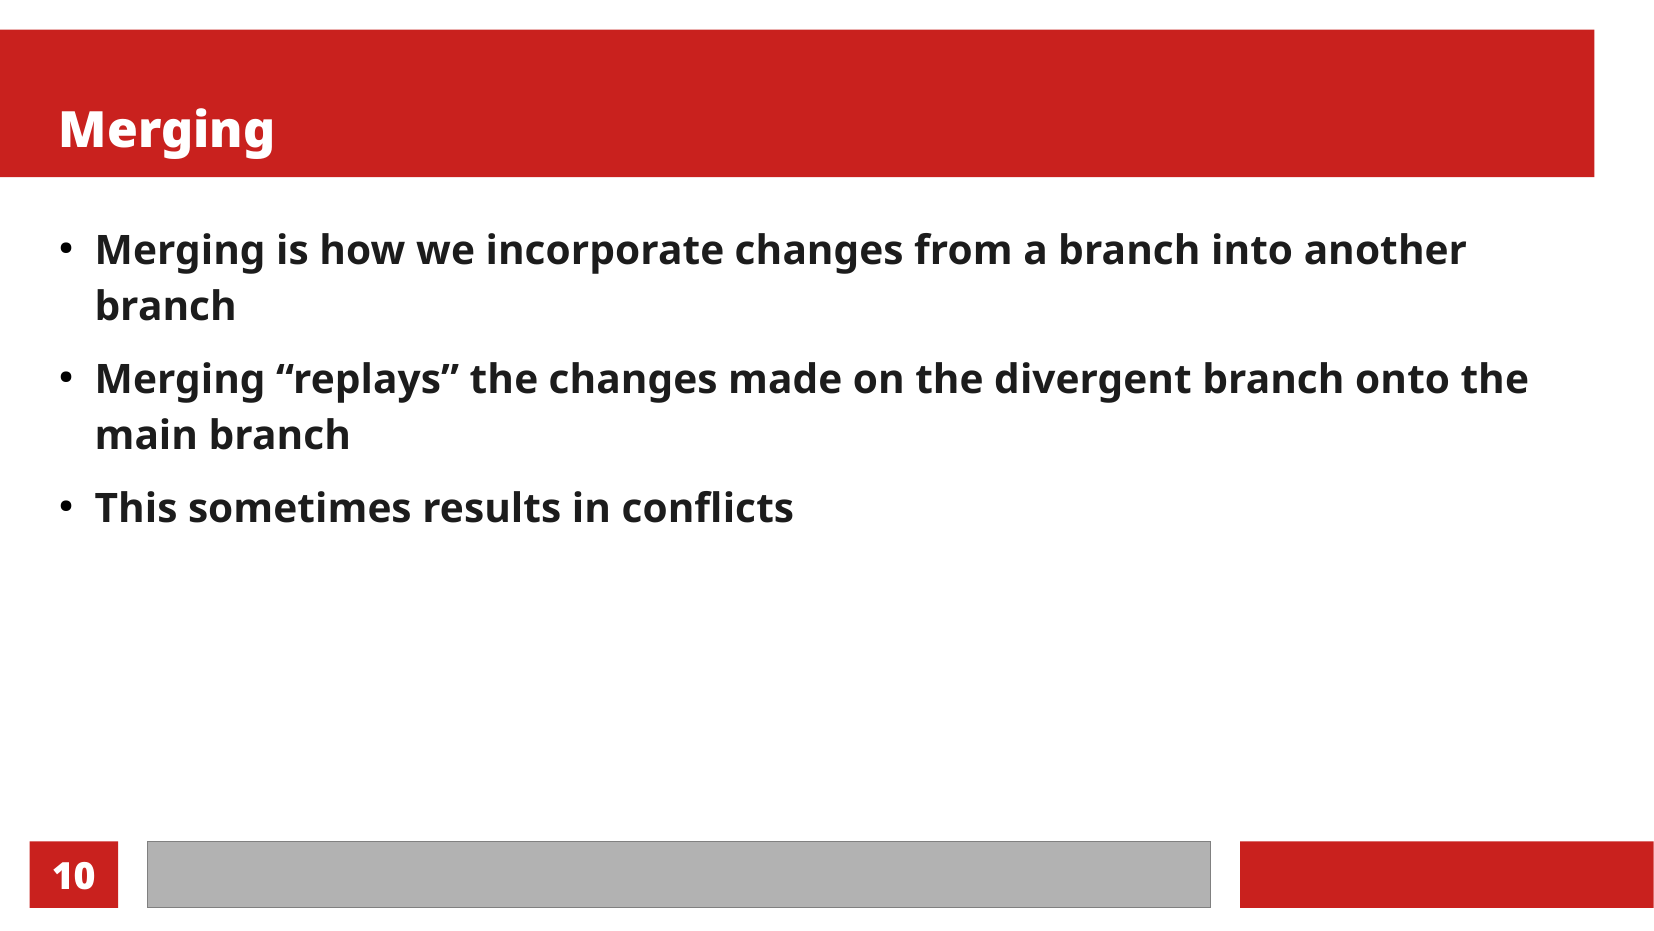

# Merging
Merging is how we incorporate changes from a branch into another branch
Merging “replays” the changes made on the divergent branch onto the main branch
This sometimes results in conflicts
10